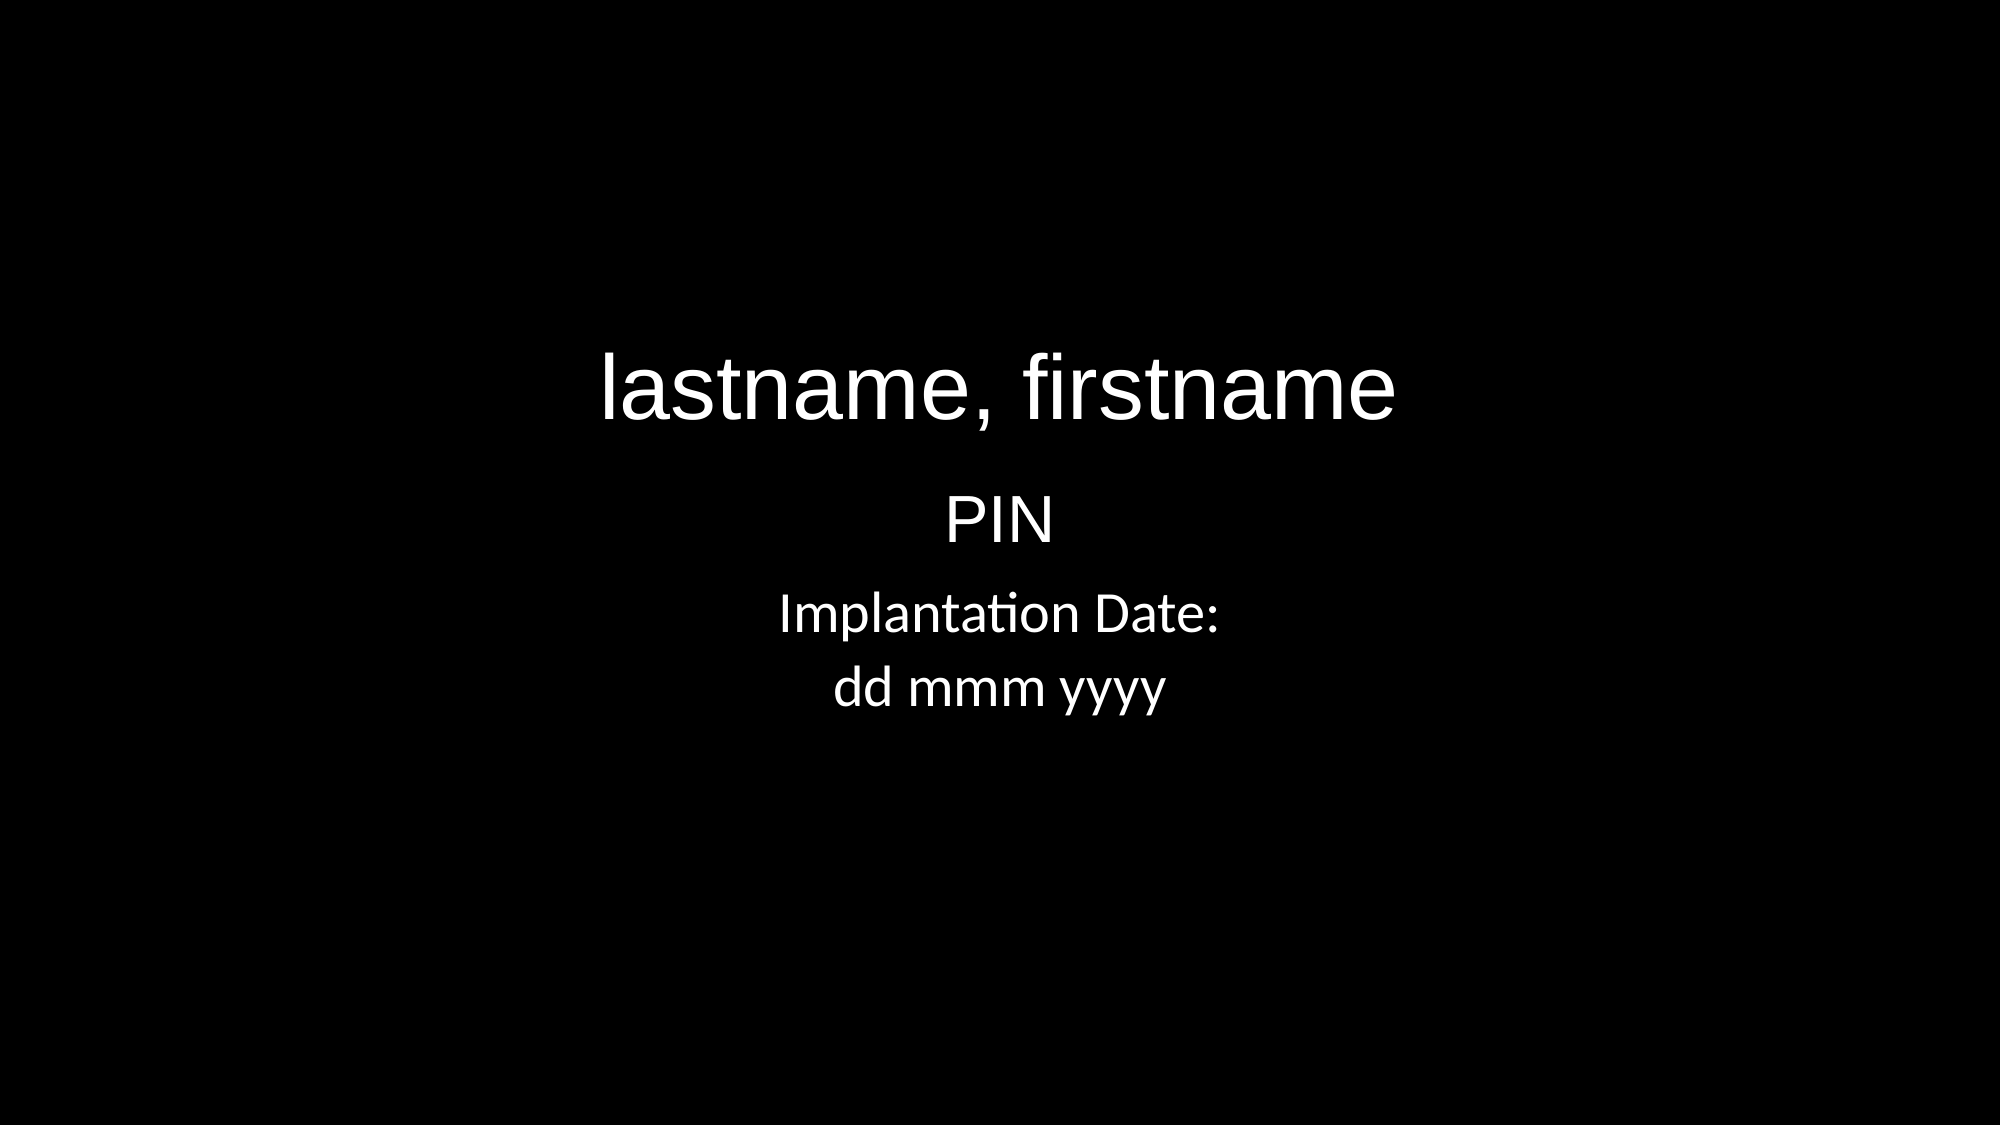

# lastname, firstname
PIN
Implantation Date:
dd mmm yyyy